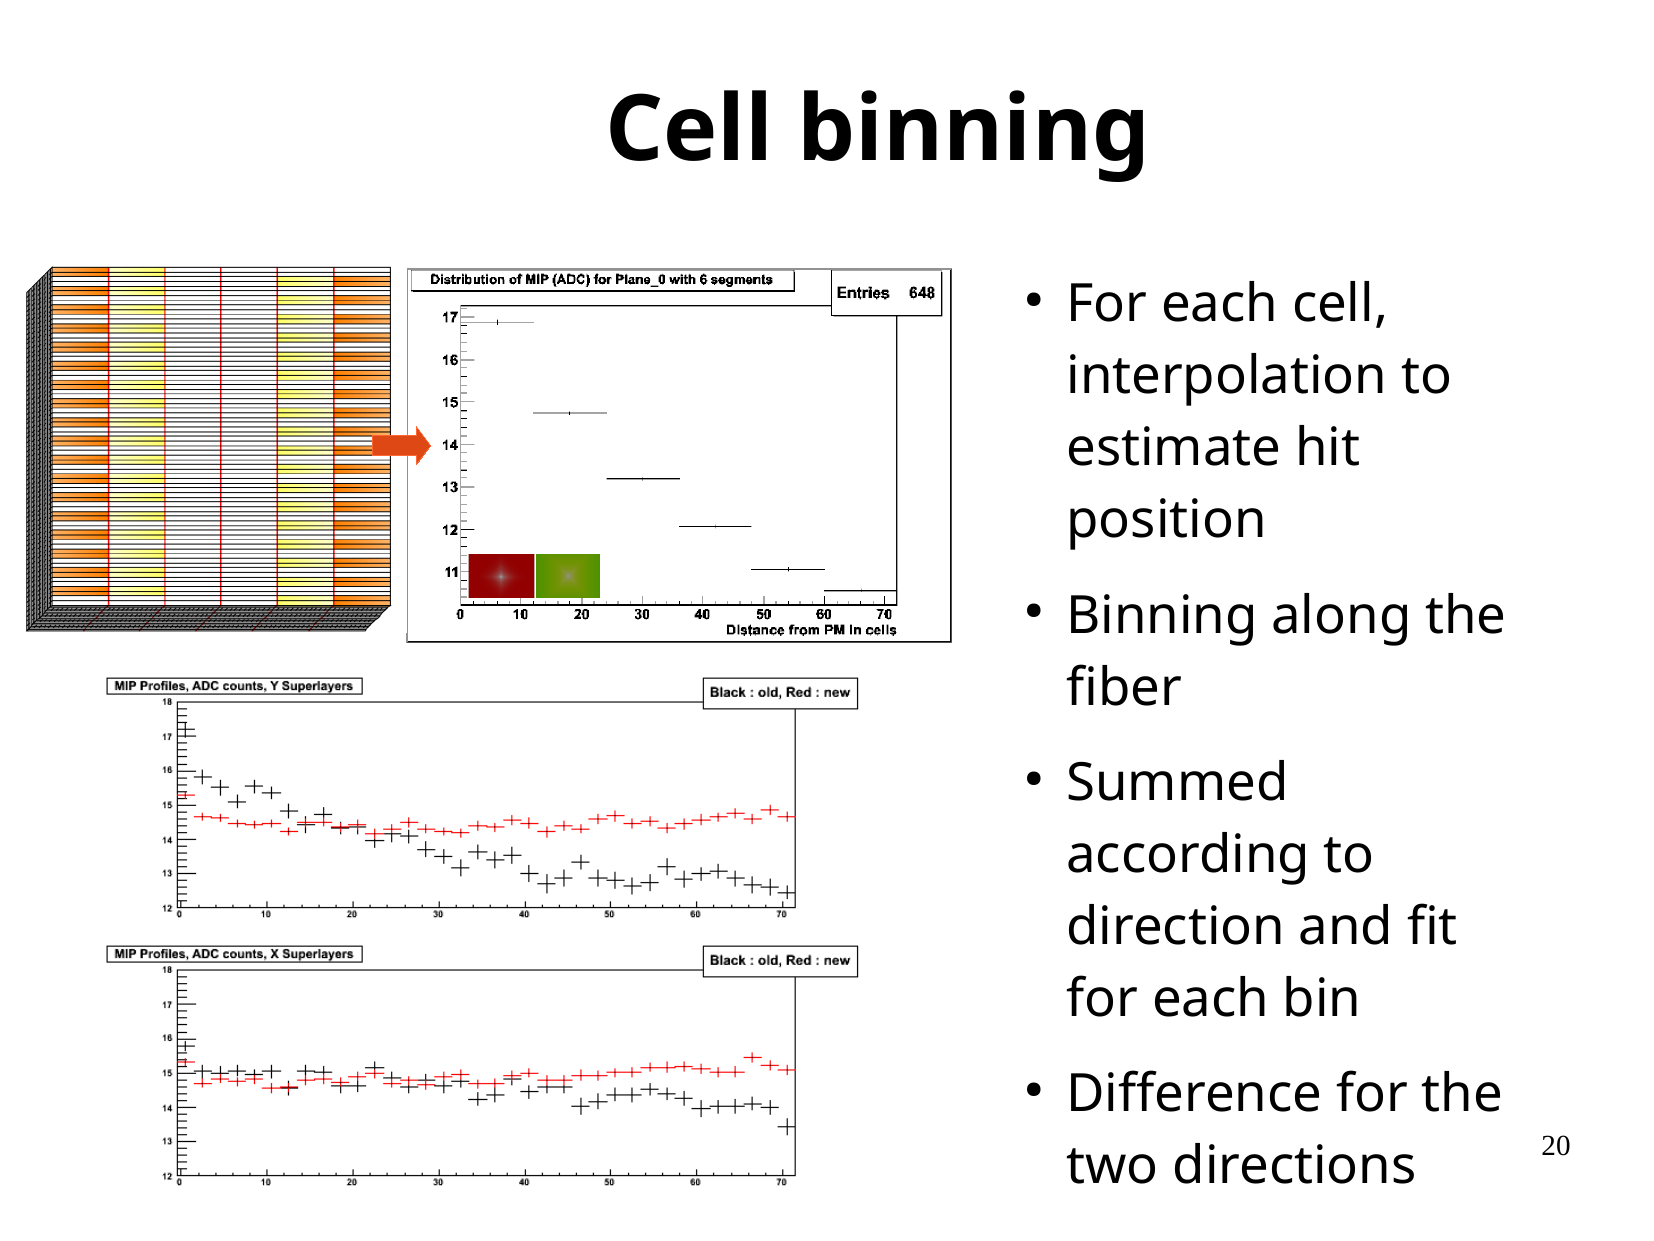

# Cell binning
For each cell, interpolation to estimate hit position
Binning along the fiber
Summed according to direction and fit for each bin
Difference for the two directions
20